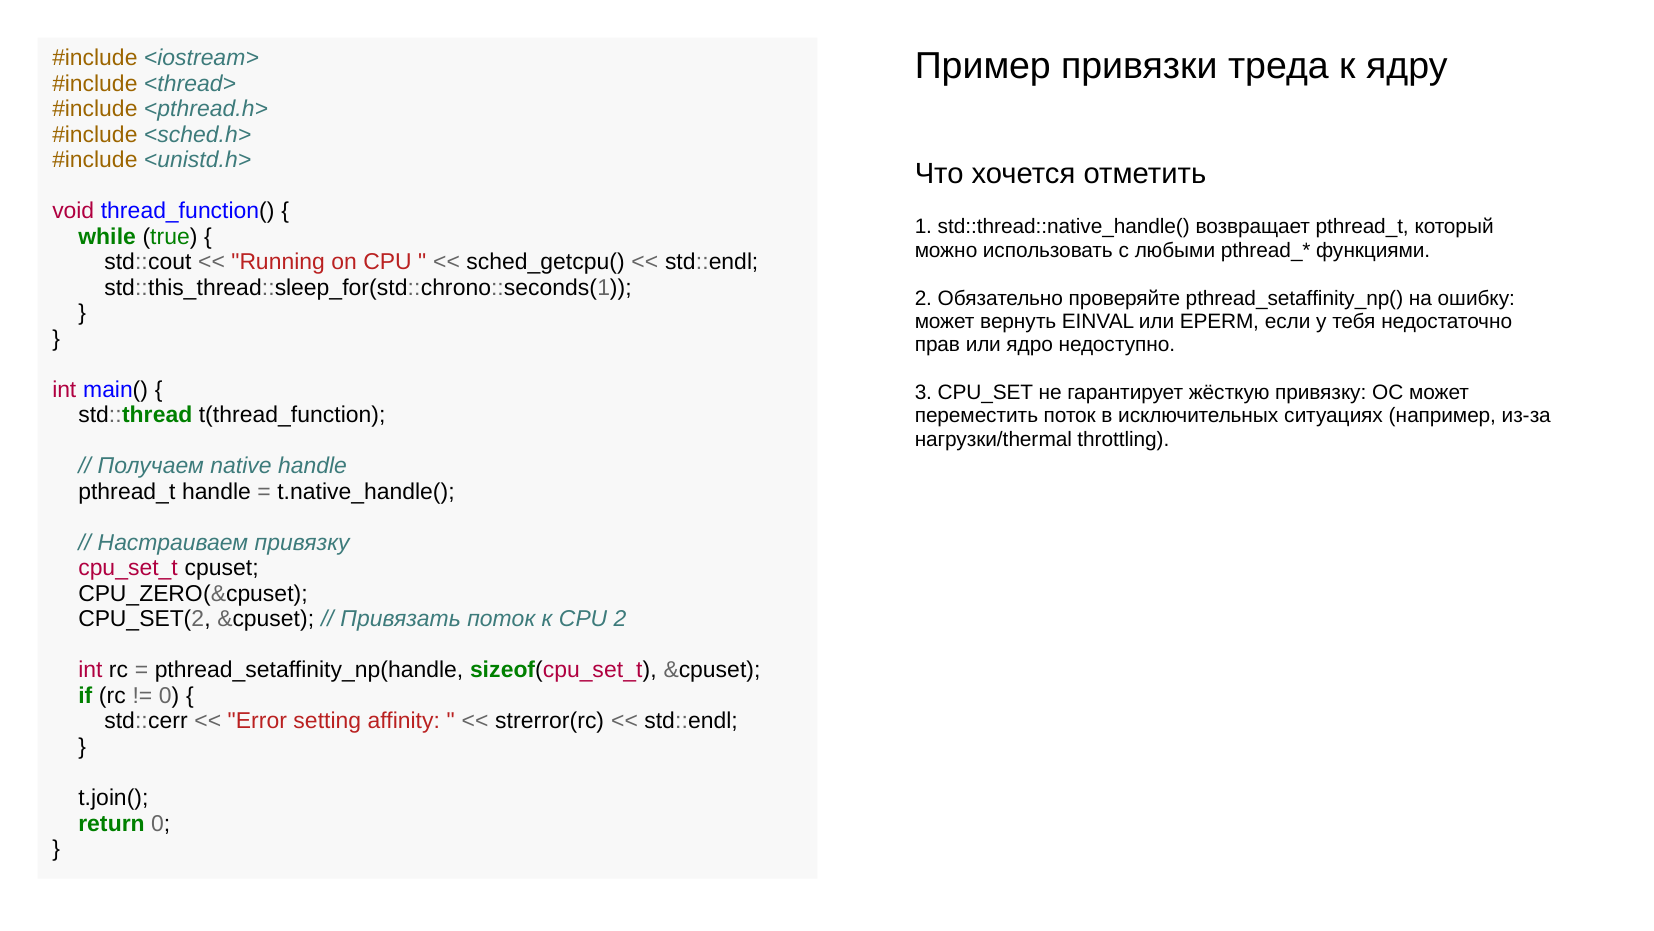

#include <iostream>
#include <thread>
#include <pthread.h>
#include <sched.h>
#include <unistd.h>
void thread_function() {
 while (true) {
 std::cout << "Running on CPU " << sched_getcpu() << std::endl;
 std::this_thread::sleep_for(std::chrono::seconds(1));
 }
}
int main() {
 std::thread t(thread_function);
 // Получаем native handle
 pthread_t handle = t.native_handle();
 // Настраиваем привязку
 cpu_set_t cpuset;
 CPU_ZERO(&cpuset);
 CPU_SET(2, &cpuset); // Привязать поток к CPU 2
 int rc = pthread_setaffinity_np(handle, sizeof(cpu_set_t), &cpuset);
 if (rc != 0) {
 std::cerr << "Error setting affinity: " << strerror(rc) << std::endl;
 }
 t.join();
 return 0;
}
Пример привязки треда к ядру
Что хочется отметить
1. std::thread::native_handle() возвращает pthread_t, который можно использовать с любыми pthread_* функциями.
2. Обязательно проверяйте pthread_setaffinity_np() на ошибку: может вернуть EINVAL или EPERM, если у тебя недостаточно прав или ядро недоступно.
3. CPU_SET не гарантирует жёсткую привязку: ОС может переместить поток в исключительных ситуациях (например, из-за нагрузки/thermal throttling).